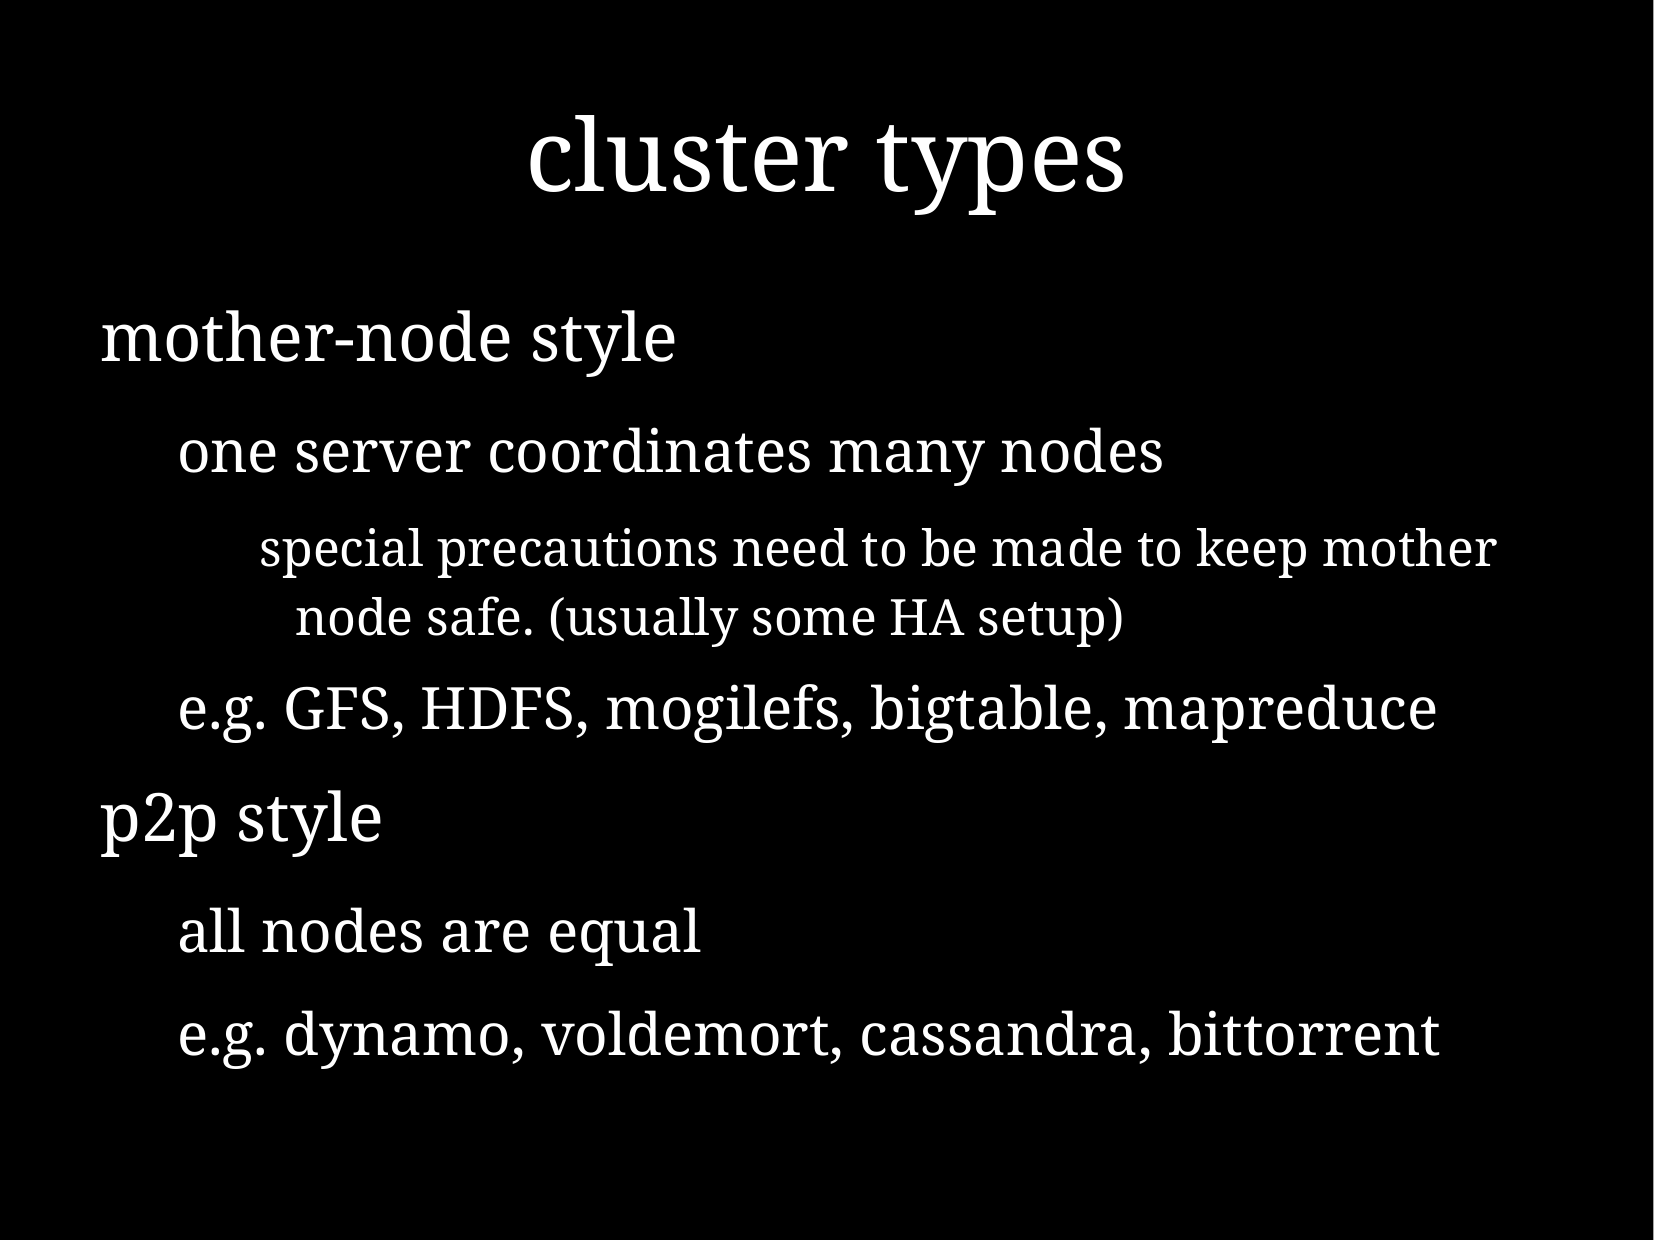

# cluster types
mother-node style
one server coordinates many nodes
special precautions need to be made to keep mother node safe. (usually some HA setup)
e.g. GFS, HDFS, mogilefs, bigtable, mapreduce
p2p style
all nodes are equal
e.g. dynamo, voldemort, cassandra, bittorrent